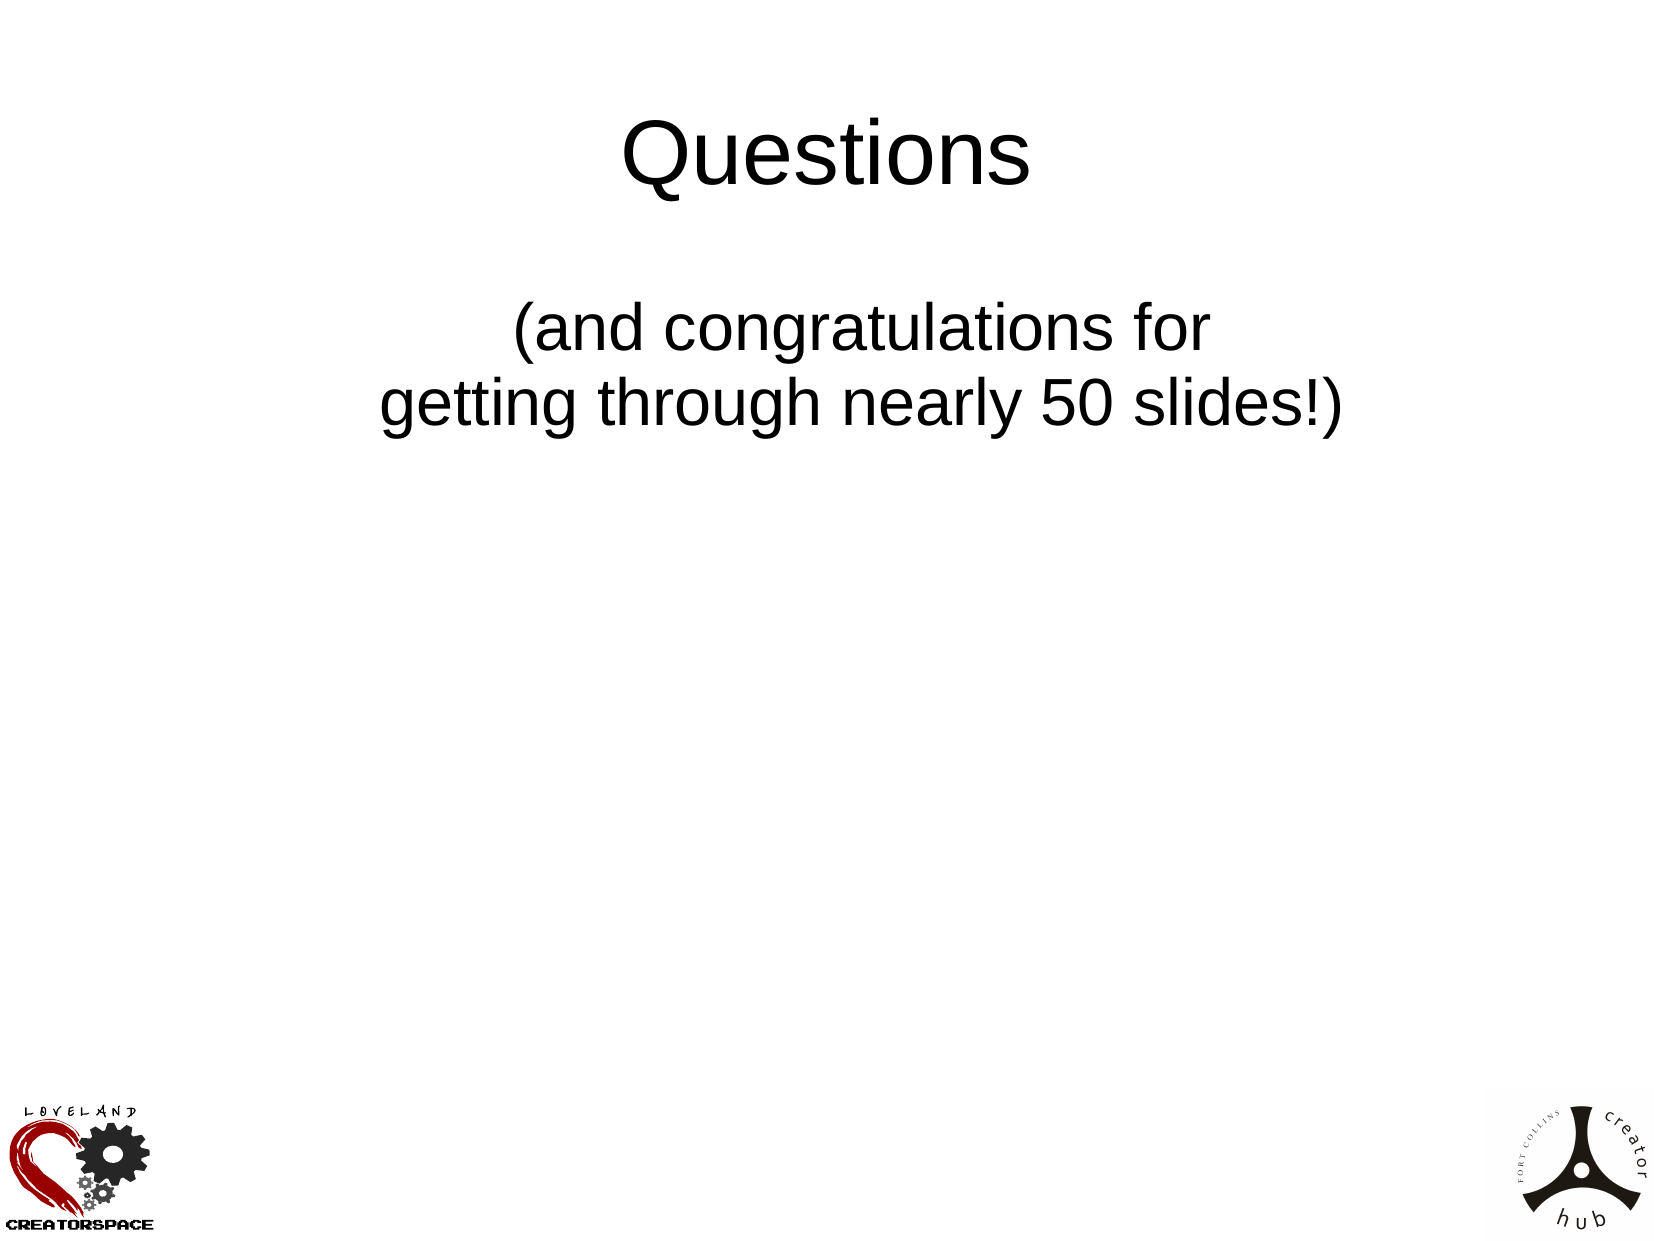

# Questions
(and congratulations for
getting through nearly 50 slides!)